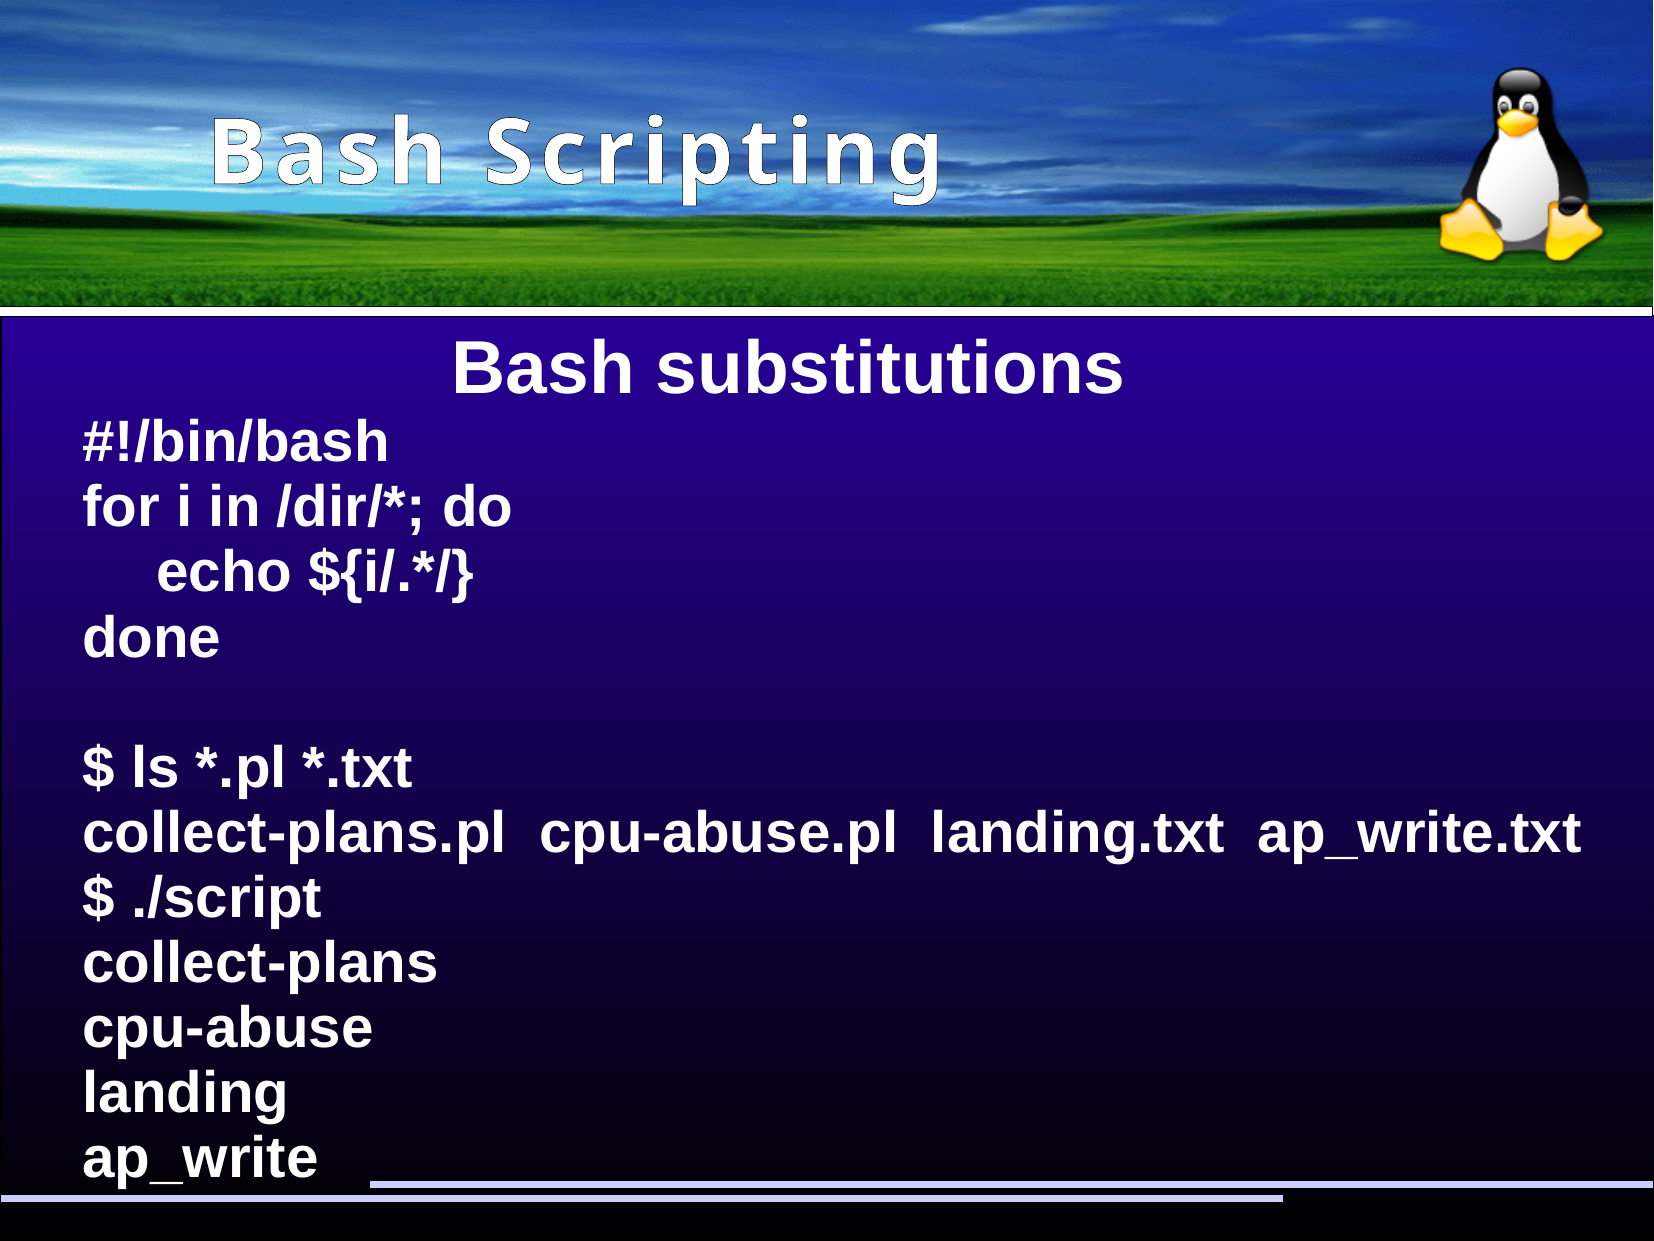

# Bash Scripting
						Bash substitutions
	#!/bin/bash
	for i in /dir/*; do
		echo ${i/.*/}
	done
	$ ls *.pl *.txt
	collect-plans.pl cpu-abuse.pl landing.txt ap_write.txt
	$ ./script
	collect-plans
	cpu-abuse
	landing
	ap_write